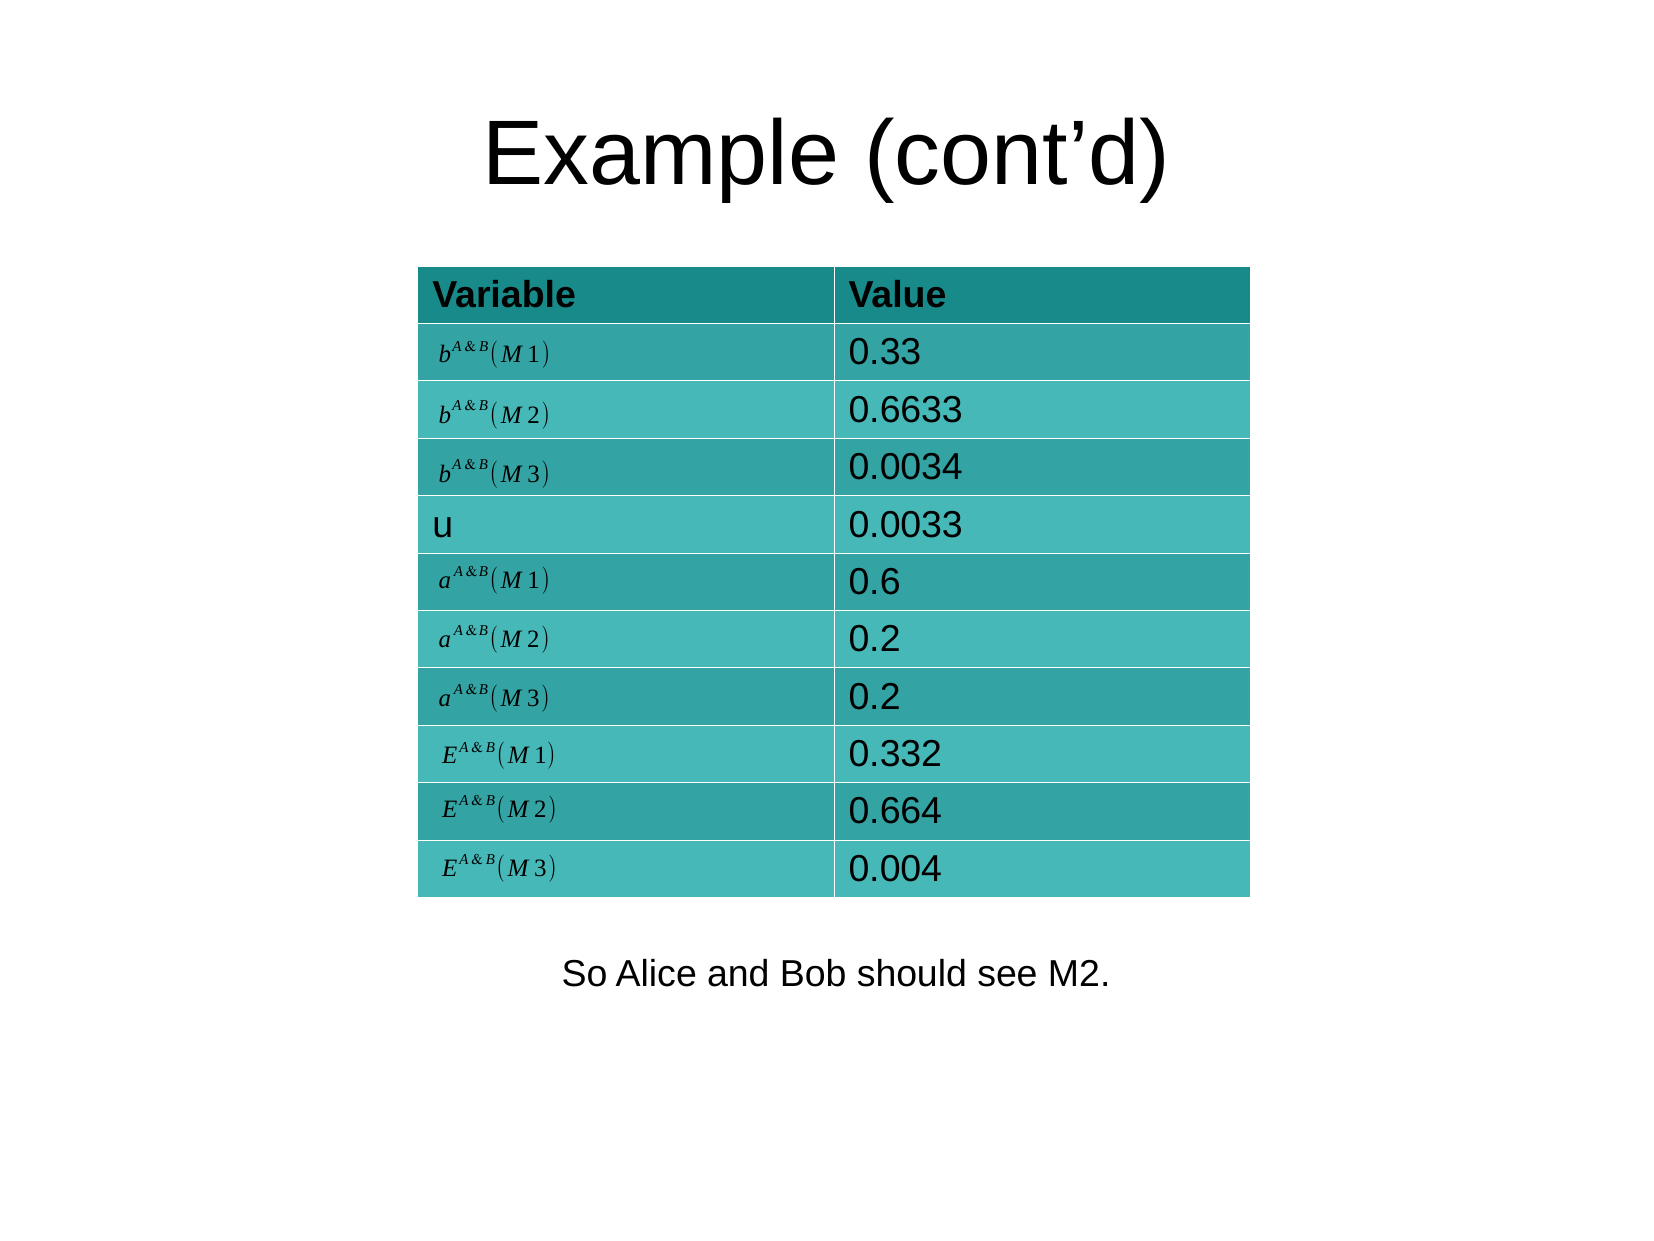

# Example (cont’d)
| Variable | Value |
| --- | --- |
| | 0.33 |
| | 0.6633 |
| | 0.0034 |
| u | 0.0033 |
| | 0.6 |
| | 0.2 |
| | 0.2 |
| | 0.332 |
| | 0.664 |
| | 0.004 |
So Alice and Bob should see M2.